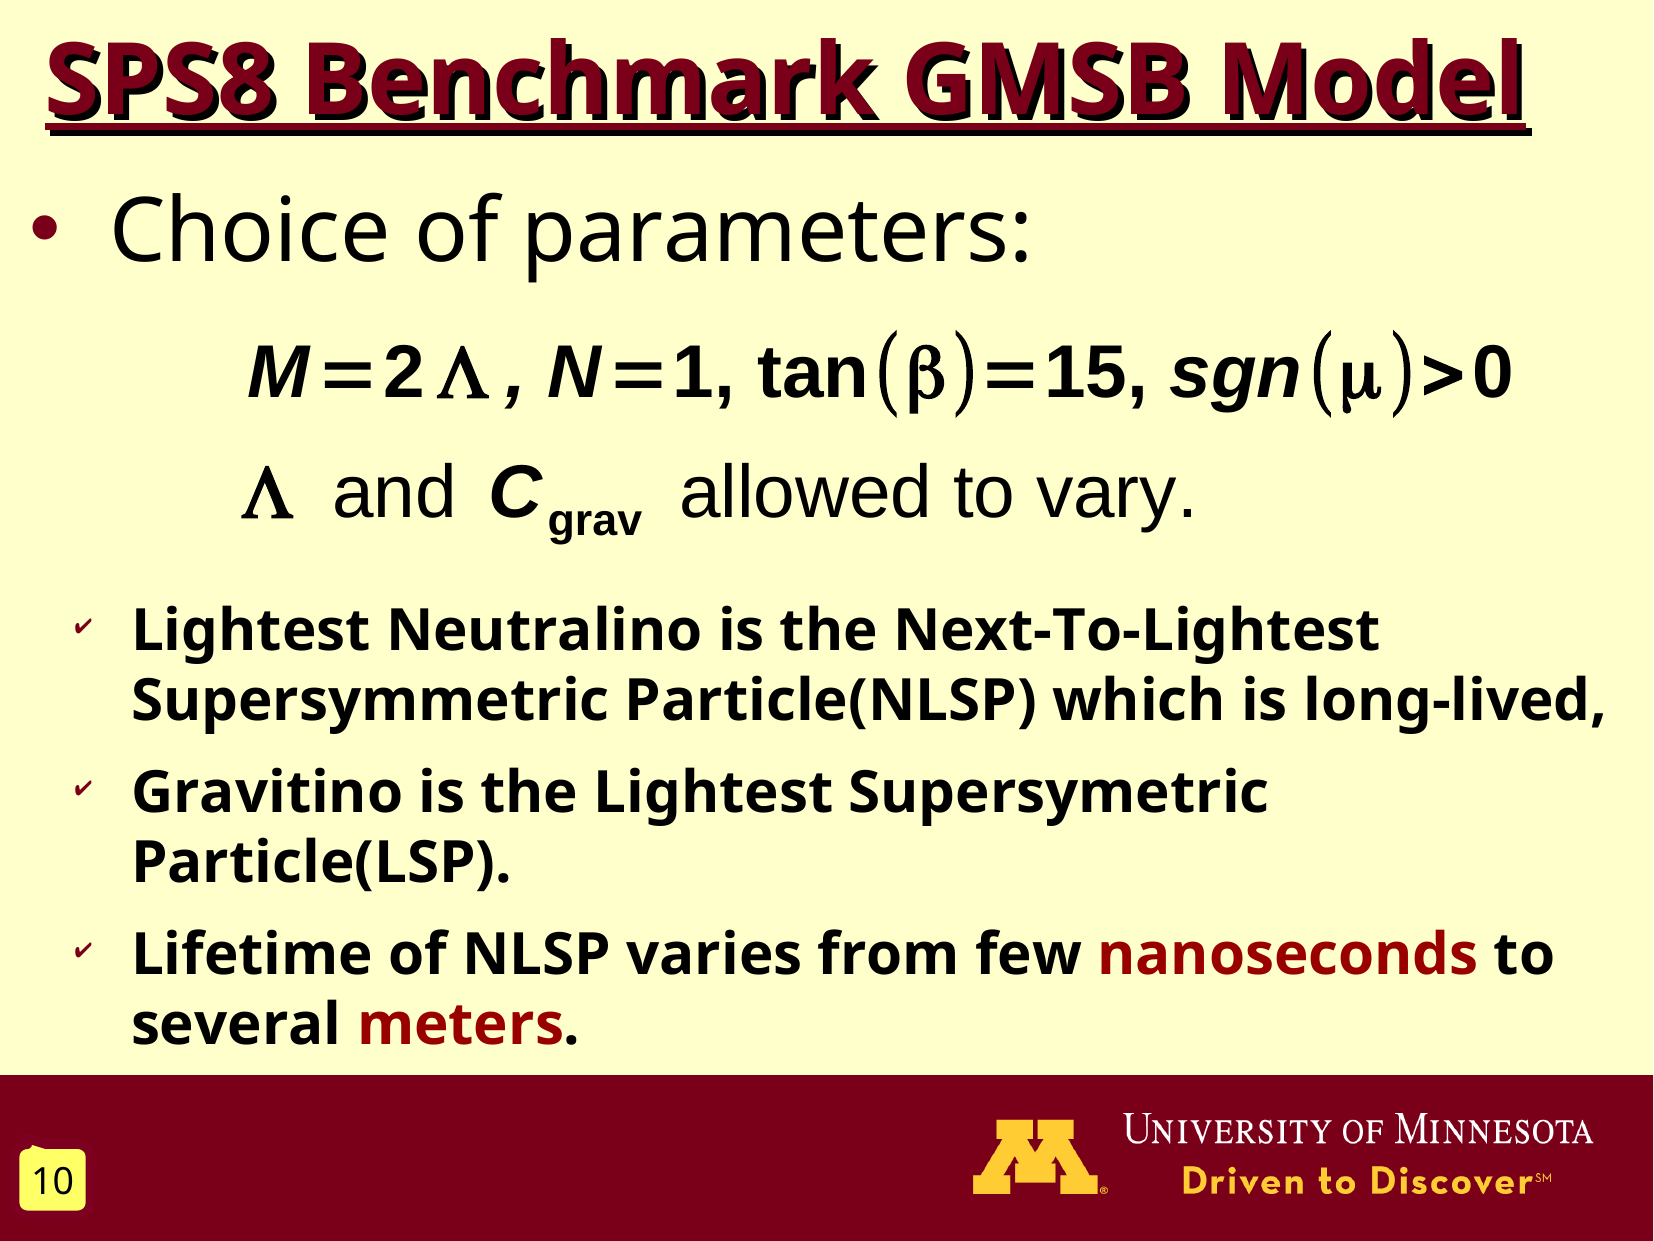

# SPS8 Benchmark GMSB Model
 Choice of parameters:
Lightest Neutralino is the Next-To-Lightest Supersymmetric Particle(NLSP) which is long-lived,
Gravitino is the Lightest Supersymetric Particle(LSP).
Lifetime of NLSP varies from few nanoseconds to several meters.
10